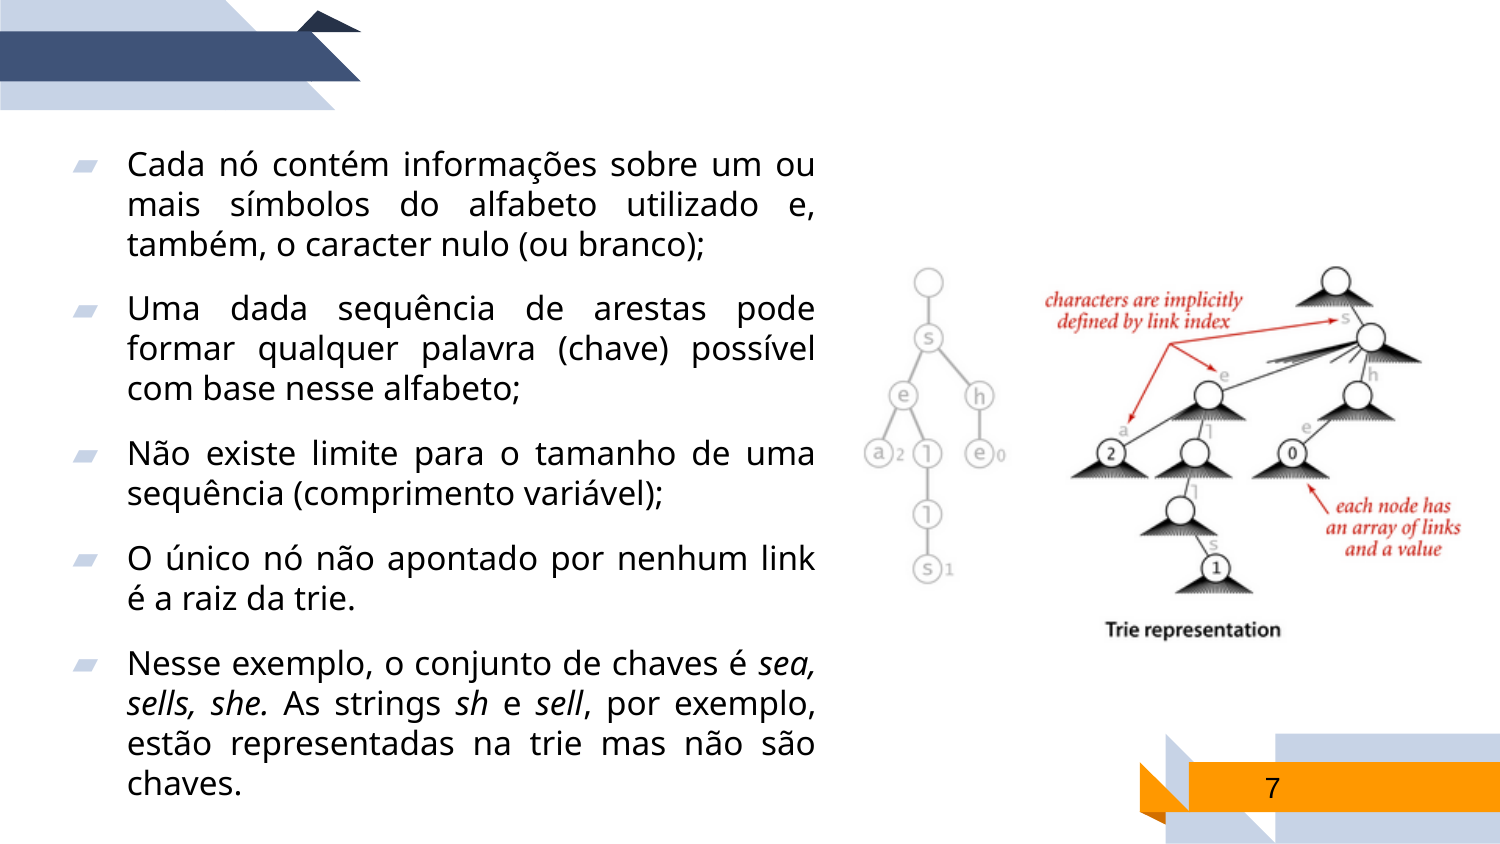

Cada nó contém informações sobre um ou mais símbolos do alfabeto utilizado e, também, o caracter nulo (ou branco);
Uma dada sequência de arestas pode formar qualquer palavra (chave) possível com base nesse alfabeto;
Não existe limite para o tamanho de uma sequência (comprimento variável);
O único nó não apontado por nenhum link é a raiz da trie.
Nesse exemplo, o conjunto de chaves é sea, sells, she. As strings sh e sell, por exemplo, estão representadas na trie mas não são chaves.